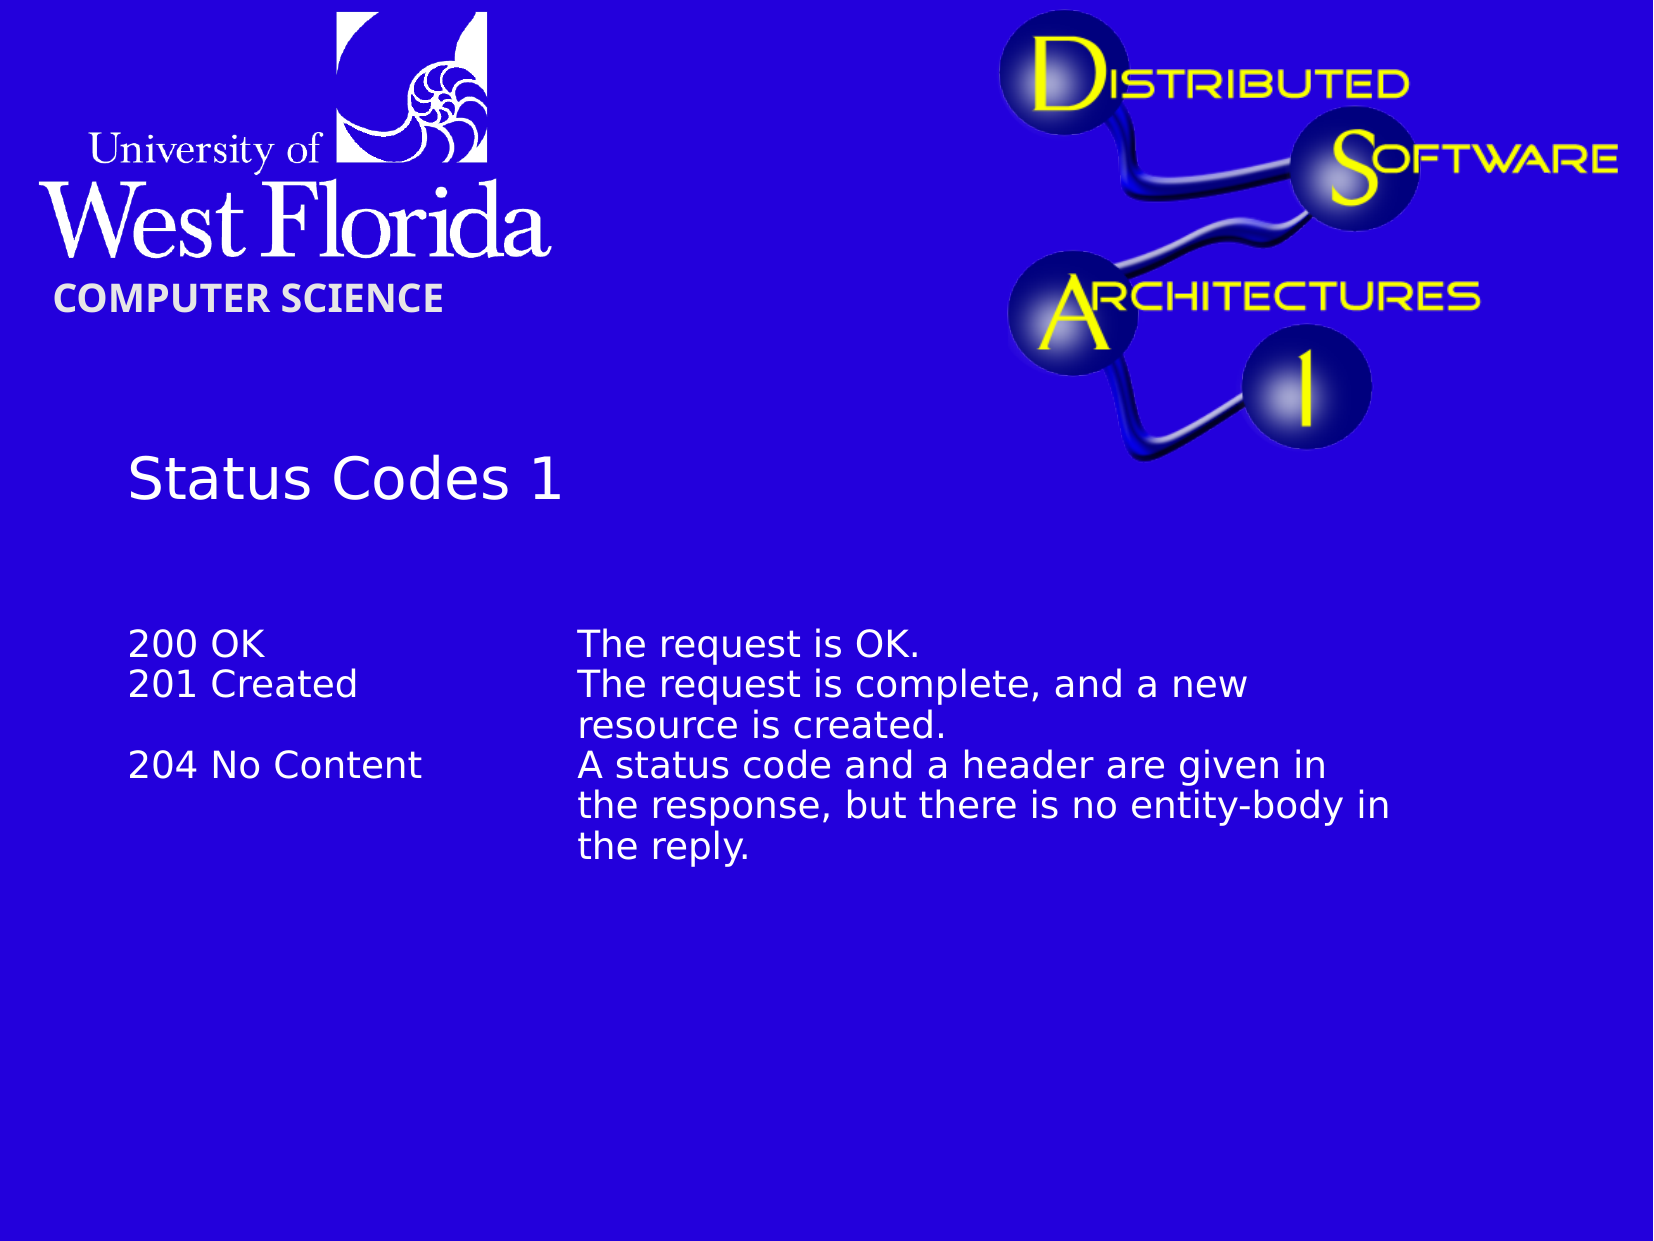

COMPUTER SCIENCE
Status Codes 1
200 OK 					The request is OK.
201 Created			The request is complete, and a new
						resource is created.
204 No Content			A status code and a header are given in 							the response, but there is no entity-body in 						the reply.